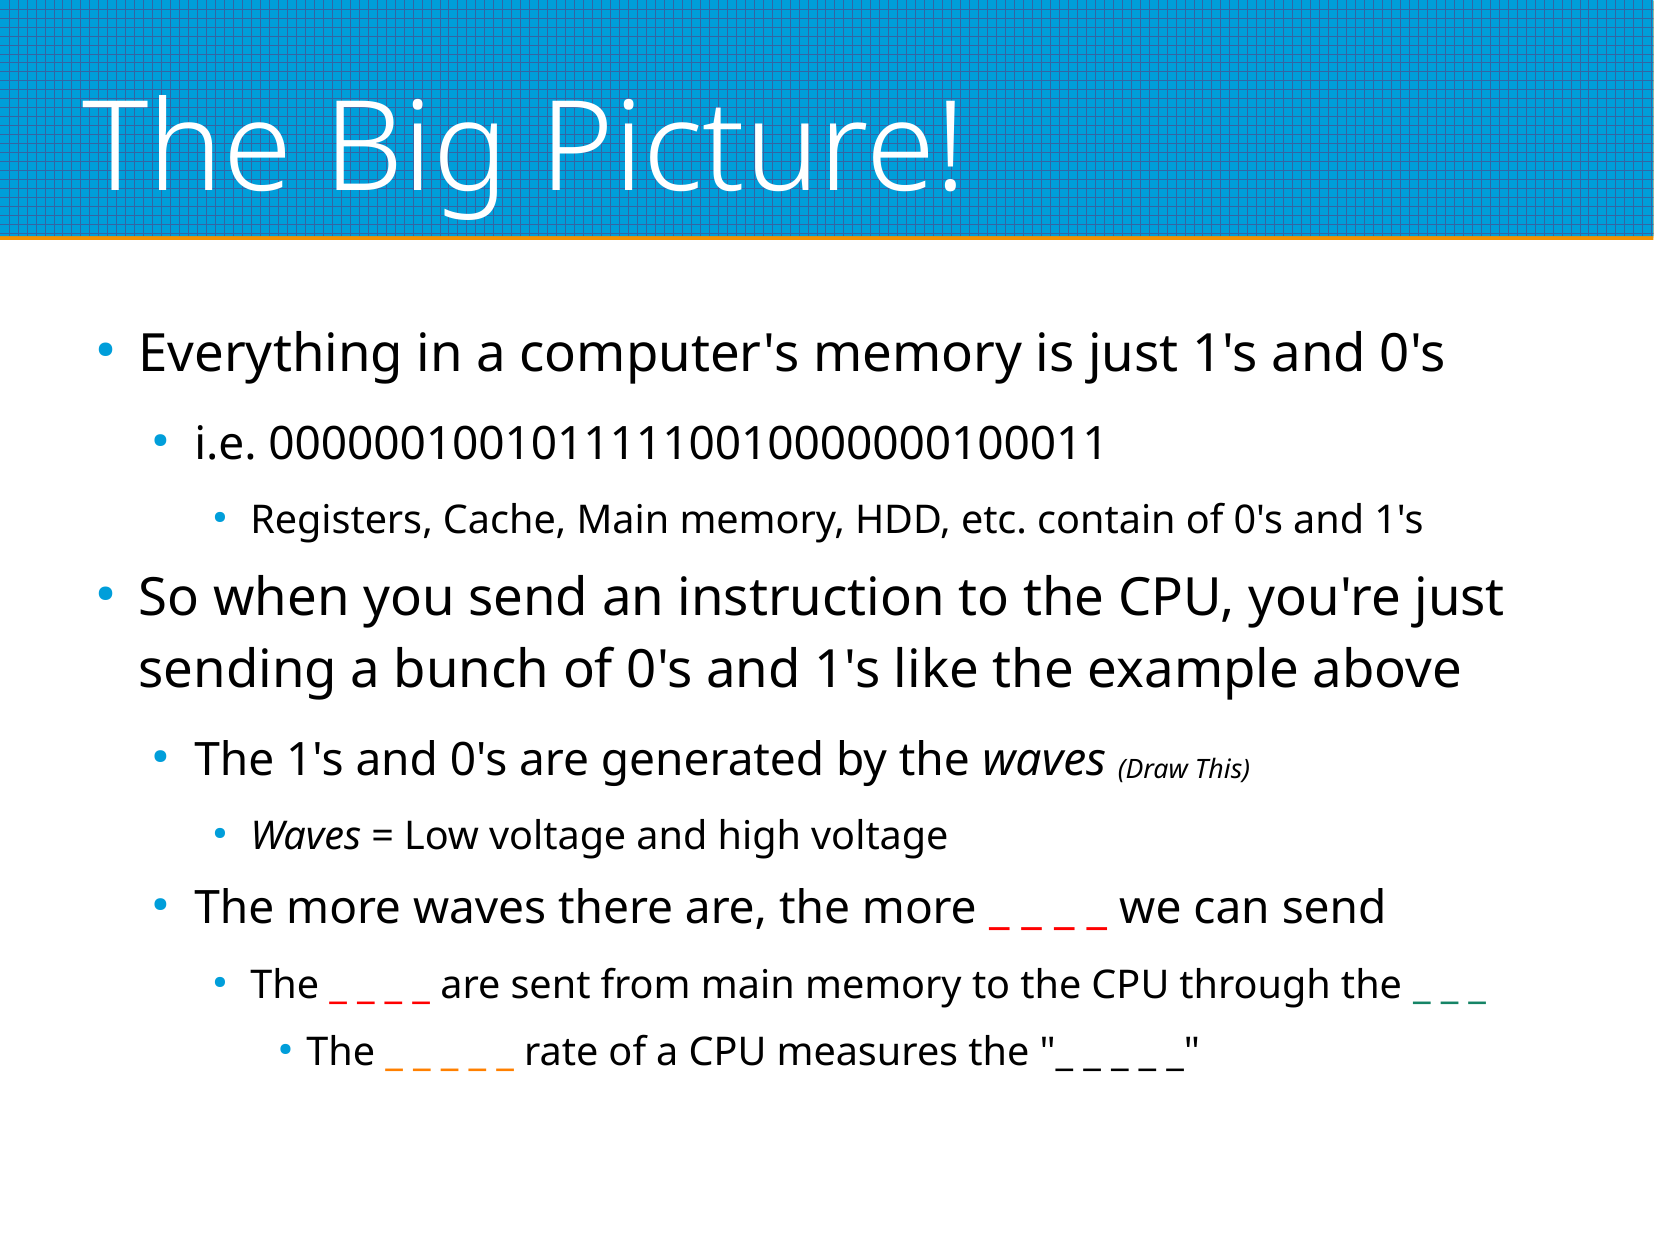

# The Big Picture!
Everything in a computer's memory is just 1's and 0's
i.e. 00000010010111110010000000100011
Registers, Cache, Main memory, HDD, etc. contain of 0's and 1's
So when you send an instruction to the CPU, you're just sending a bunch of 0's and 1's like the example above
The 1's and 0's are generated by the waves (Draw This)
Waves = Low voltage and high voltage
The more waves there are, the more _ _ _ _ we can send
The _ _ _ _ are sent from main memory to the CPU through the _ _ _
The _ _ _ _ _ rate of a CPU measures the "_ _ _ _ _"